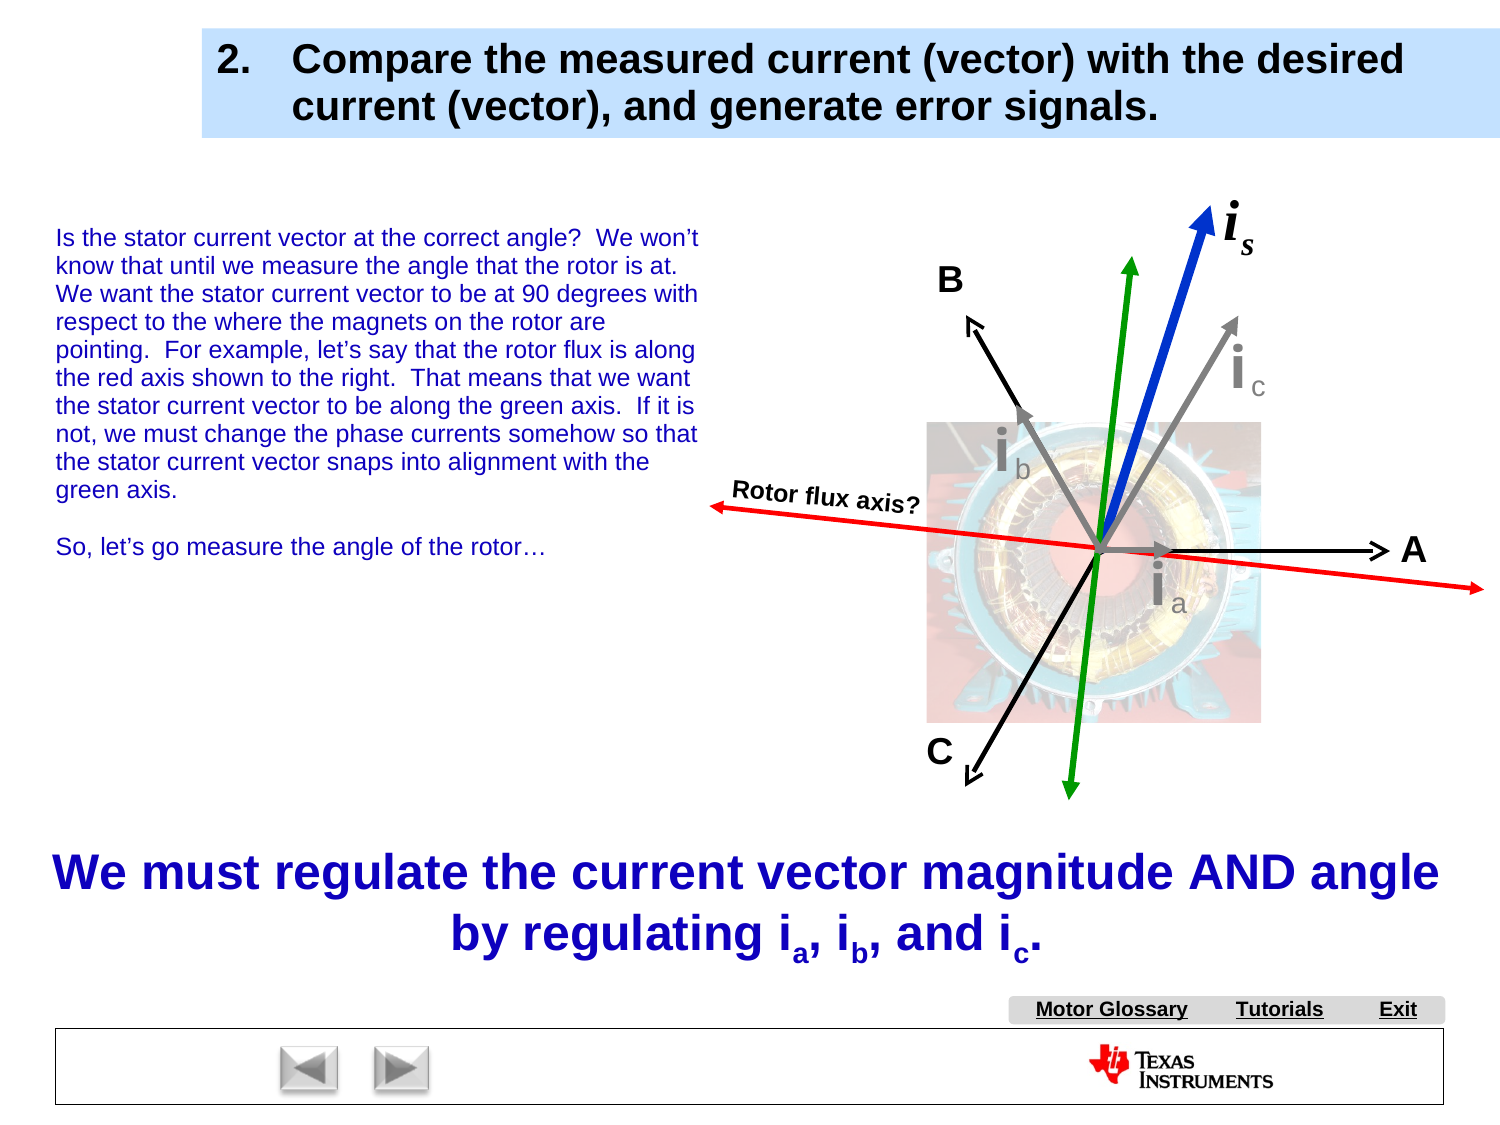

Compare the measured current (vector) with the desired current (vector), and generate error signals.
Is the stator current vector at the correct angle? We won’t know that until we measure the angle that the rotor is at. We want the stator current vector to be at 90 degrees with respect to the where the magnets on the rotor are pointing. For example, let’s say that the rotor flux is along the red axis shown to the right. That means that we want the stator current vector to be along the green axis. If it is not, we must change the phase currents somehow so that the stator current vector snaps into alignment with the green axis.
So, let’s go measure the angle of the rotor…
B
i
c
i
b
i
a
Rotor flux axis?
A
C
We must regulate the current vector magnitude AND angle by regulating ia, ib, and ic.